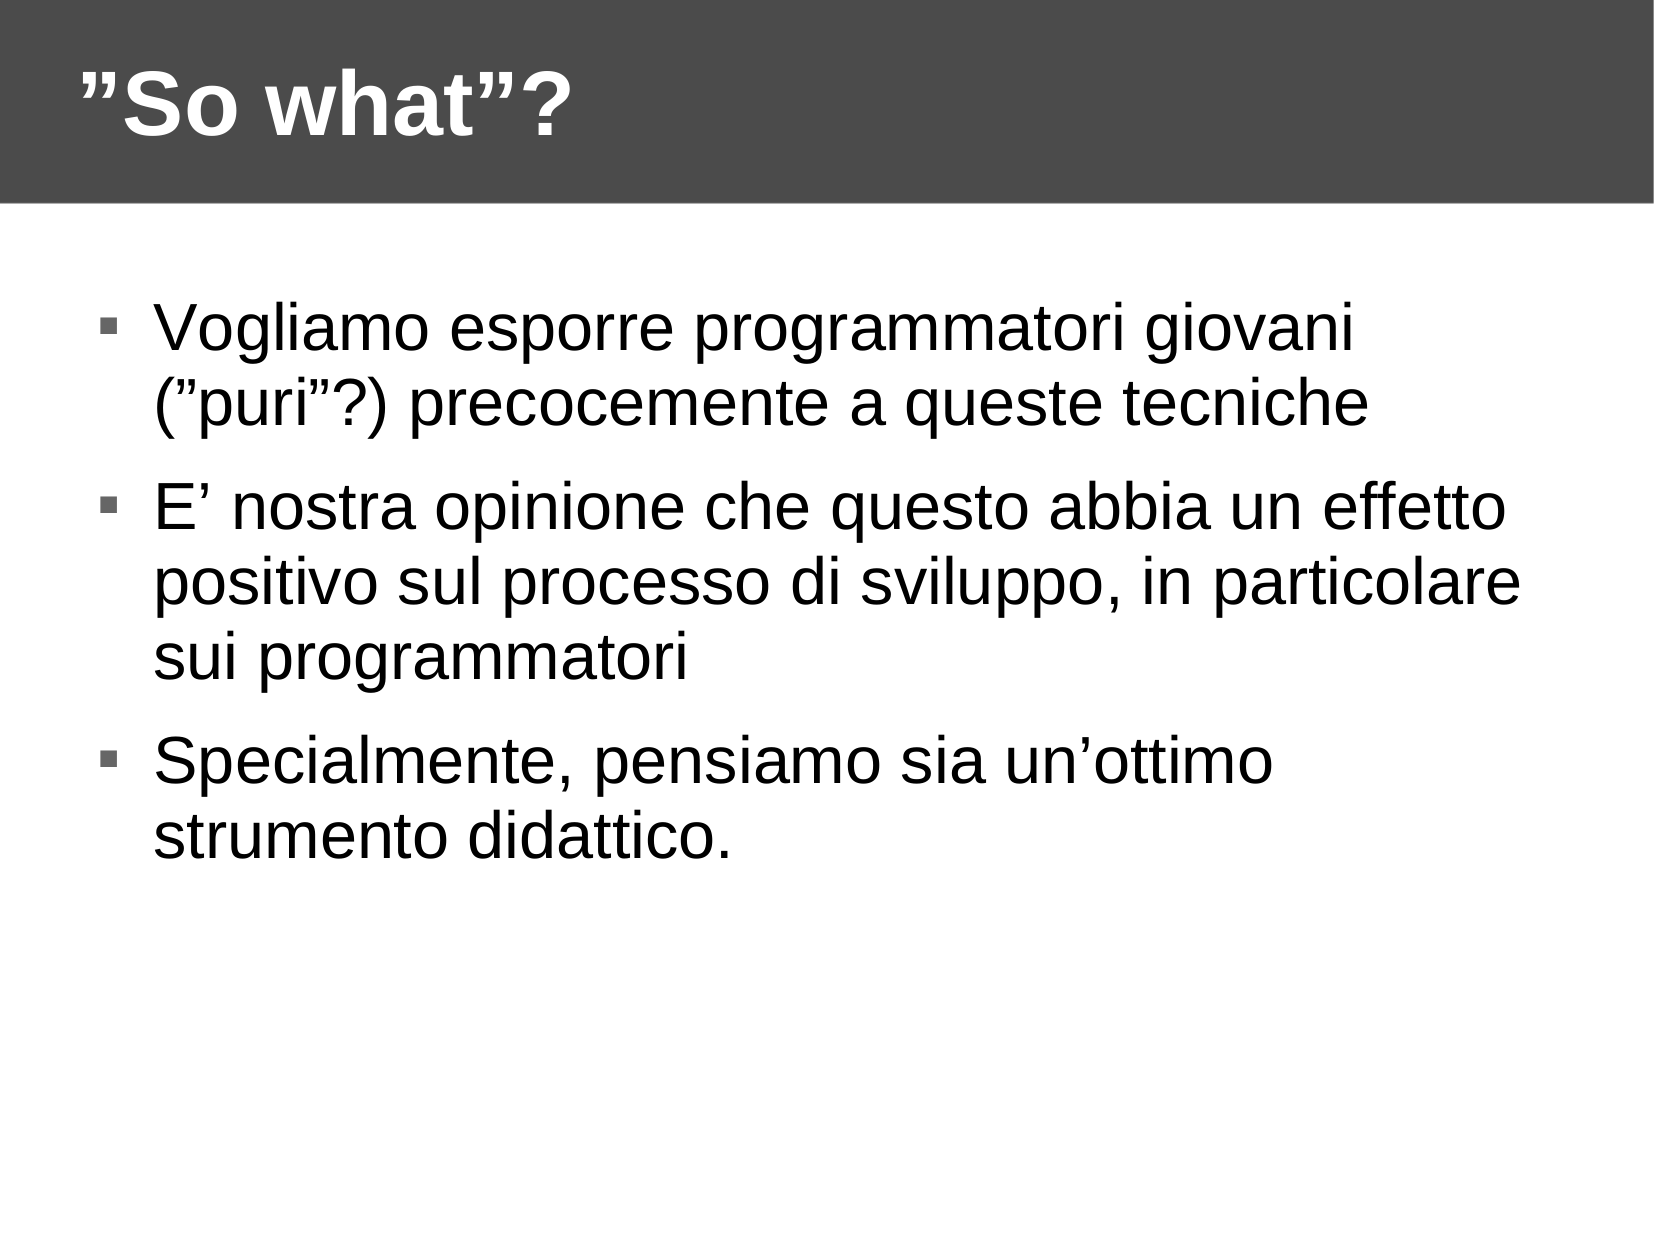

# ”So what”?
Vogliamo esporre programmatori giovani (”puri”?) precocemente a queste tecniche
E’ nostra opinione che questo abbia un effetto positivo sul processo di sviluppo, in particolare sui programmatori
Specialmente, pensiamo sia un’ottimo strumento didattico.